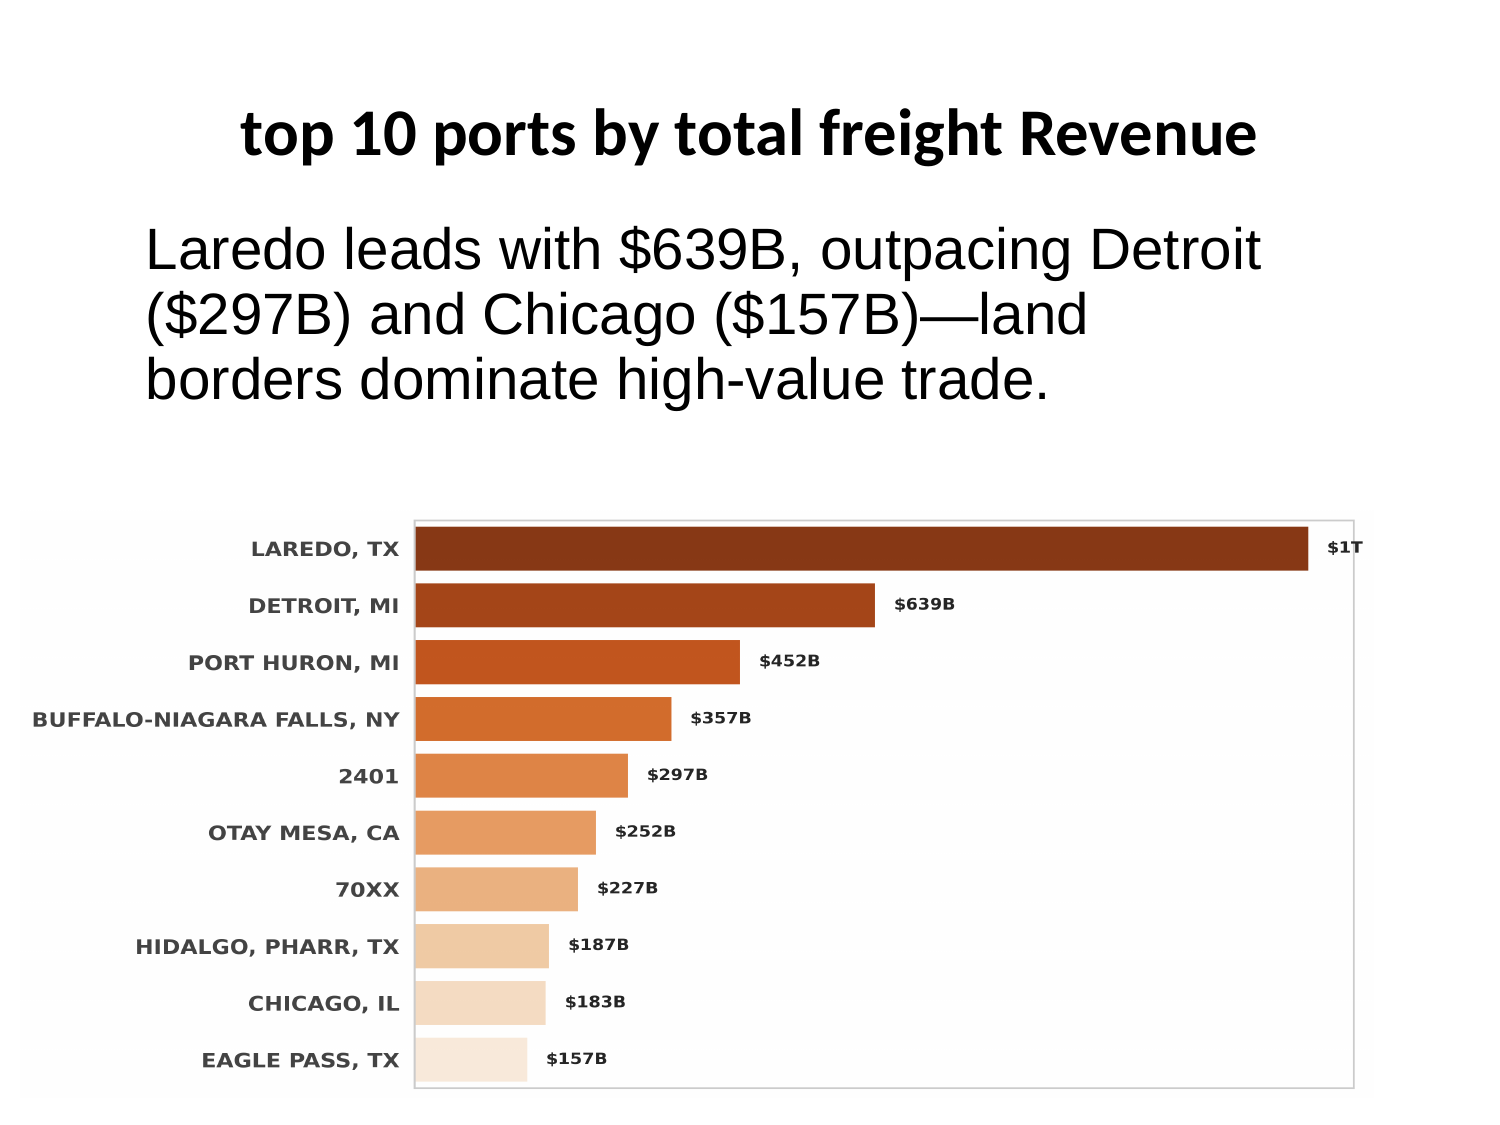

# top 10 ports by total freight Revenue
Laredo leads with $639B, outpacing Detroit ($297B) and Chicago ($157B)—land borders dominate high-value trade.